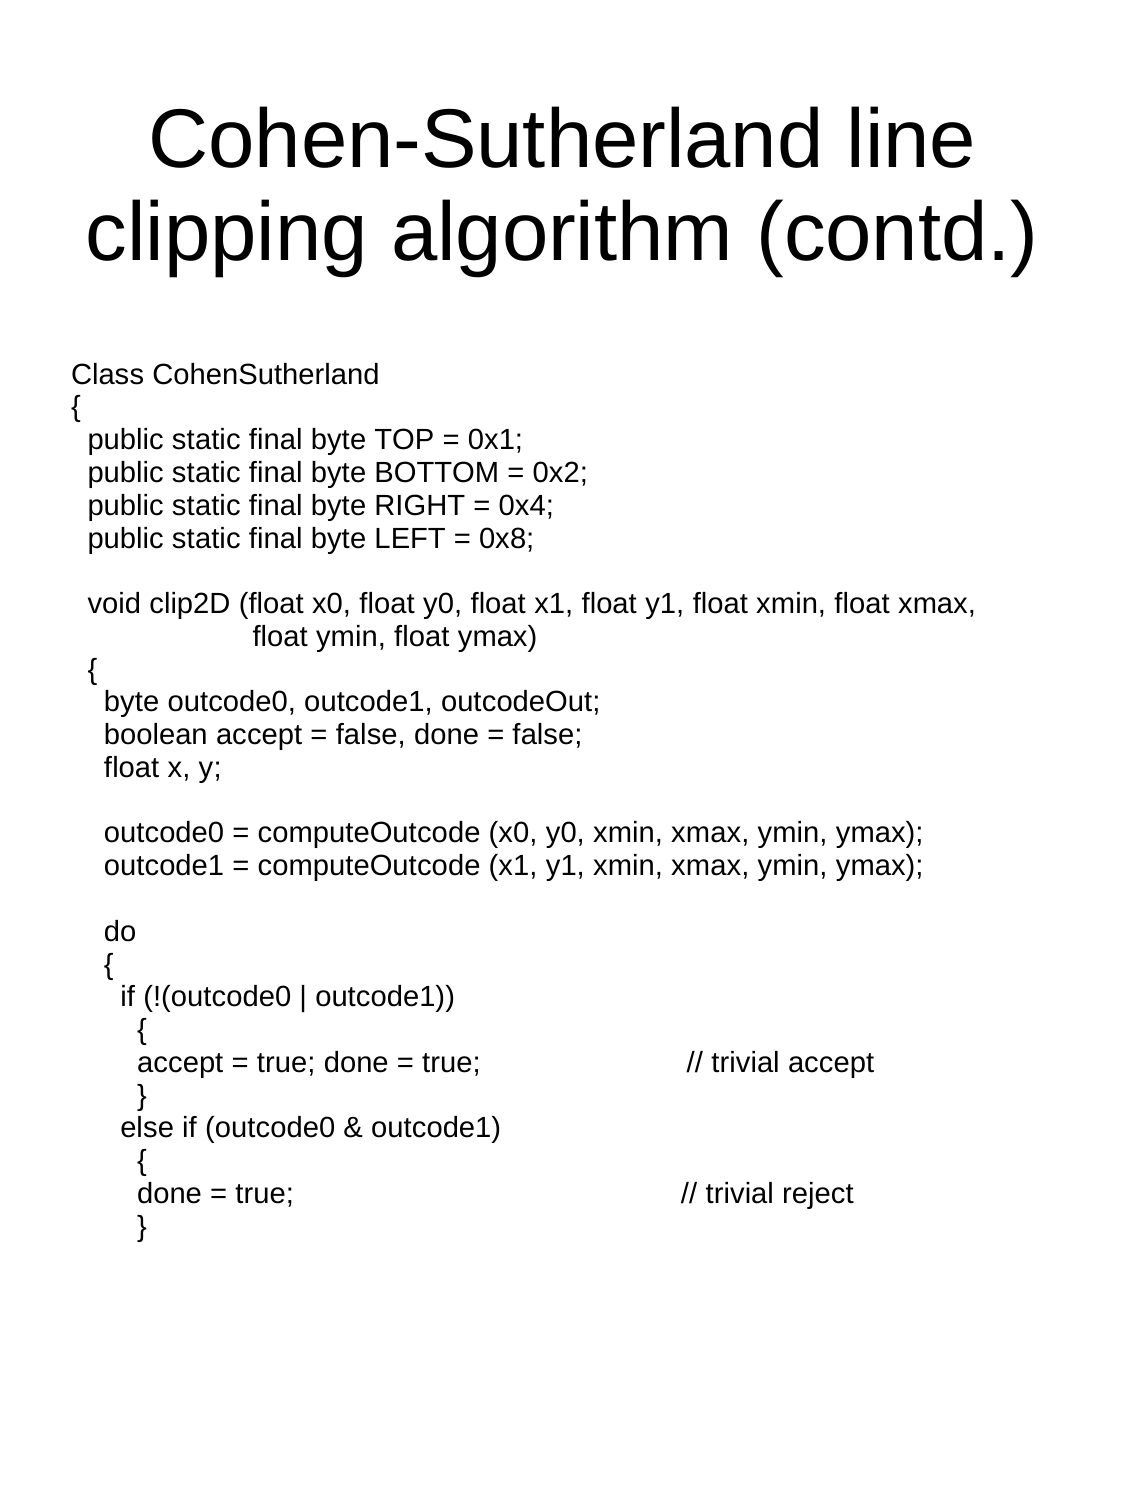

# Cohen-Sutherland line clipping algorithm (contd.)
Class CohenSutherland
{
 public static final byte TOP = 0x1;
 public static final byte BOTTOM = 0x2;
 public static final byte RIGHT = 0x4;
 public static final byte LEFT = 0x8;
 void clip2D (float x0, float y0, float x1, float y1, float xmin, float xmax,
 float ymin, float ymax)
 {
 byte outcode0, outcode1, outcodeOut;
 boolean accept = false, done = false;
 float x, y;
 outcode0 = computeOutcode (x0, y0, xmin, xmax, ymin, ymax);
 outcode1 = computeOutcode (x1, y1, xmin, xmax, ymin, ymax);
 do
 {
 if (!(outcode0 | outcode1))
 {
 accept = true; done = true; // trivial accept
 }
 else if (outcode0 & outcode1)
 {
 done = true; // trivial reject
 }